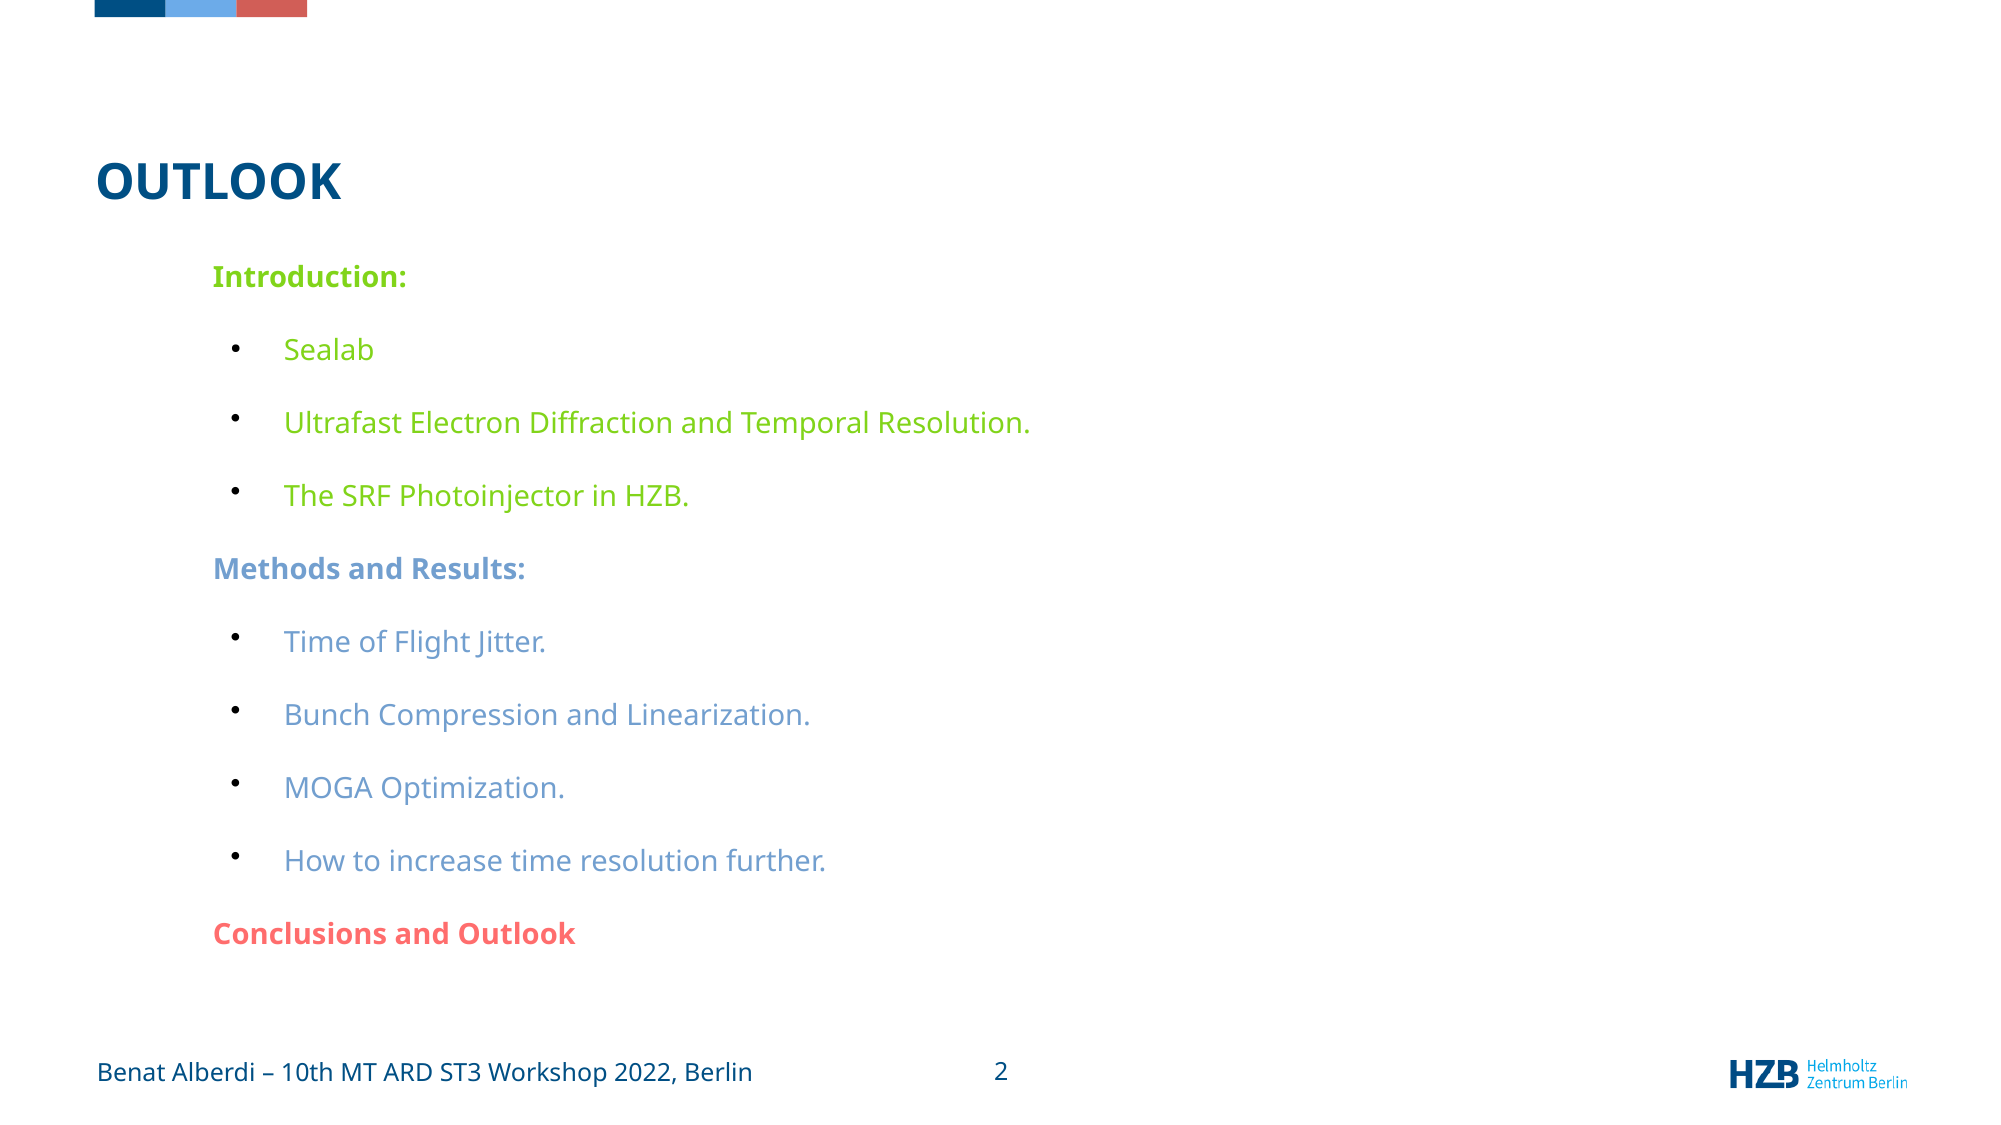

# Outlook
Introduction:
Sealab
Ultrafast Electron Diffraction and Temporal Resolution.
The SRF Photoinjector in HZB.
Methods and Results:
Time of Flight Jitter.
Bunch Compression and Linearization.
MOGA Optimization.
How to increase time resolution further.
Conclusions and Outlook